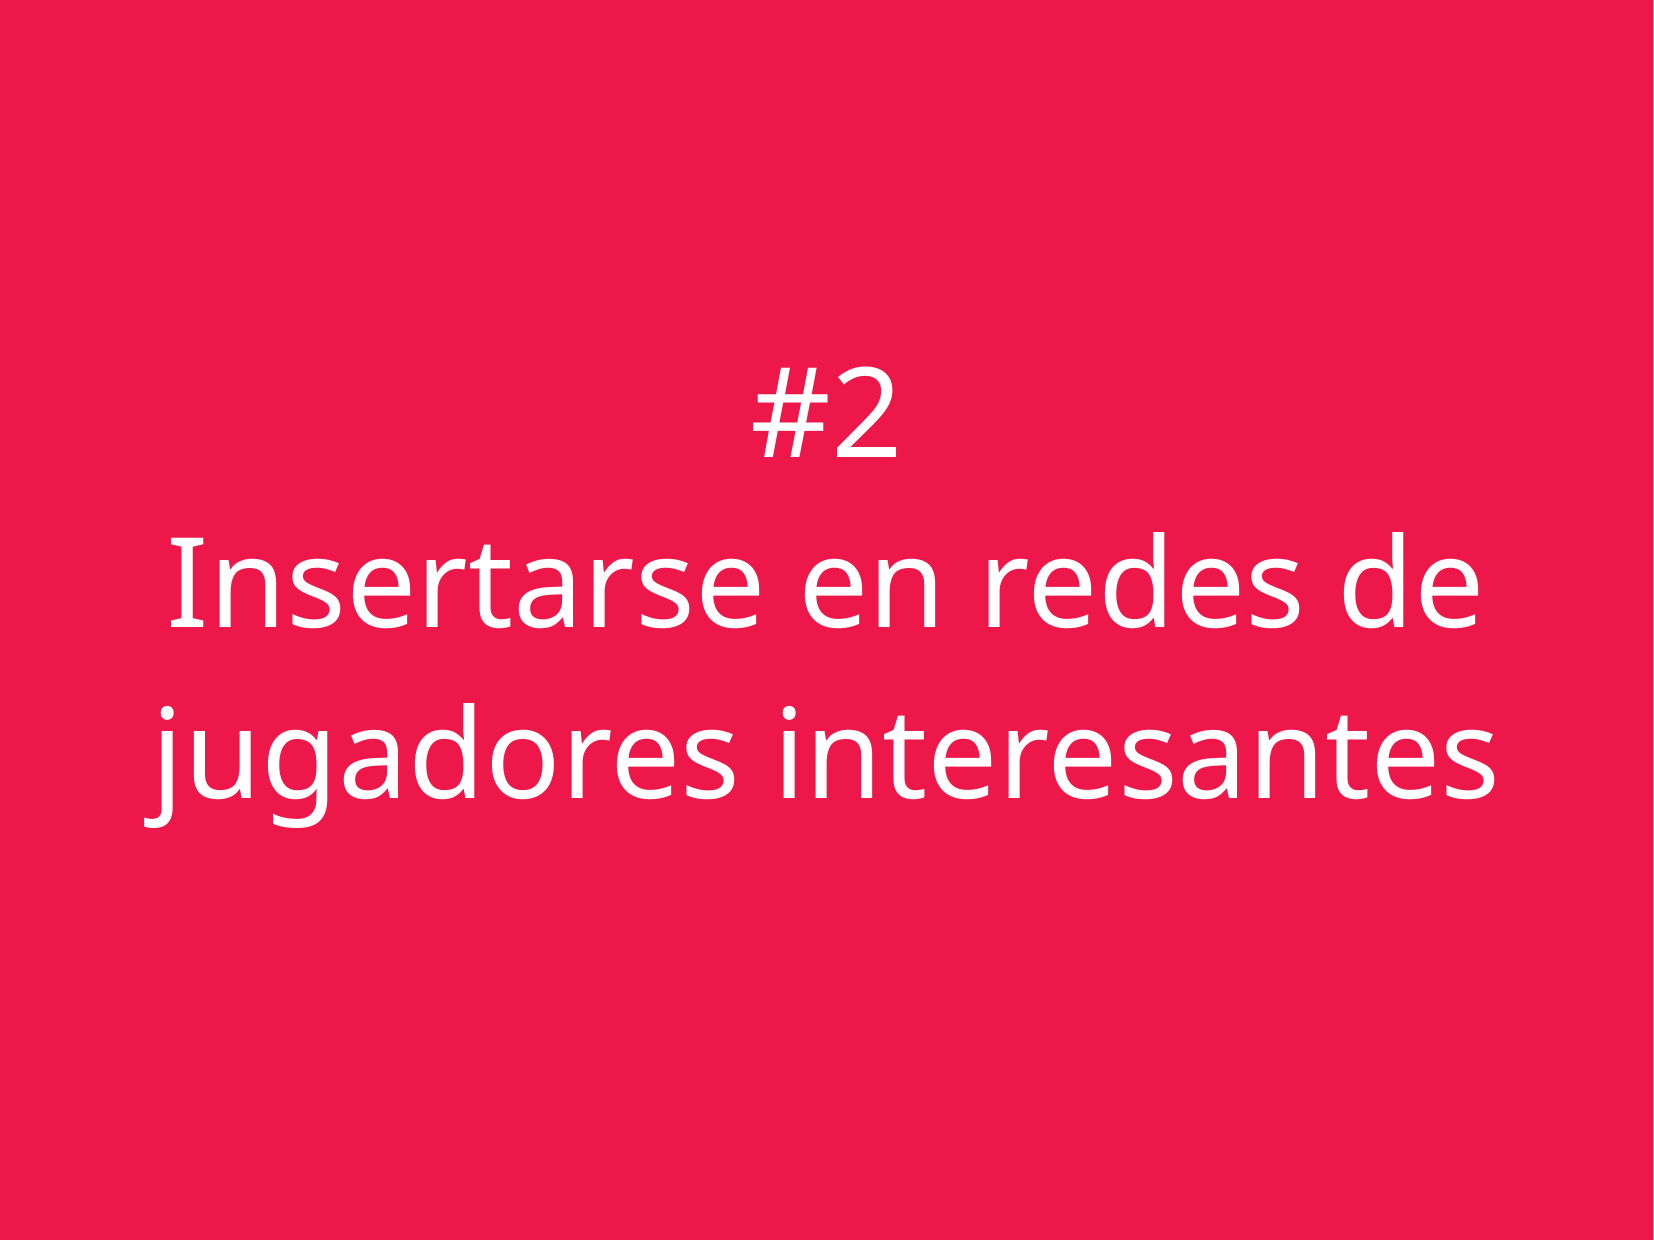

# #2
Insertarse en redes de jugadores interesantes